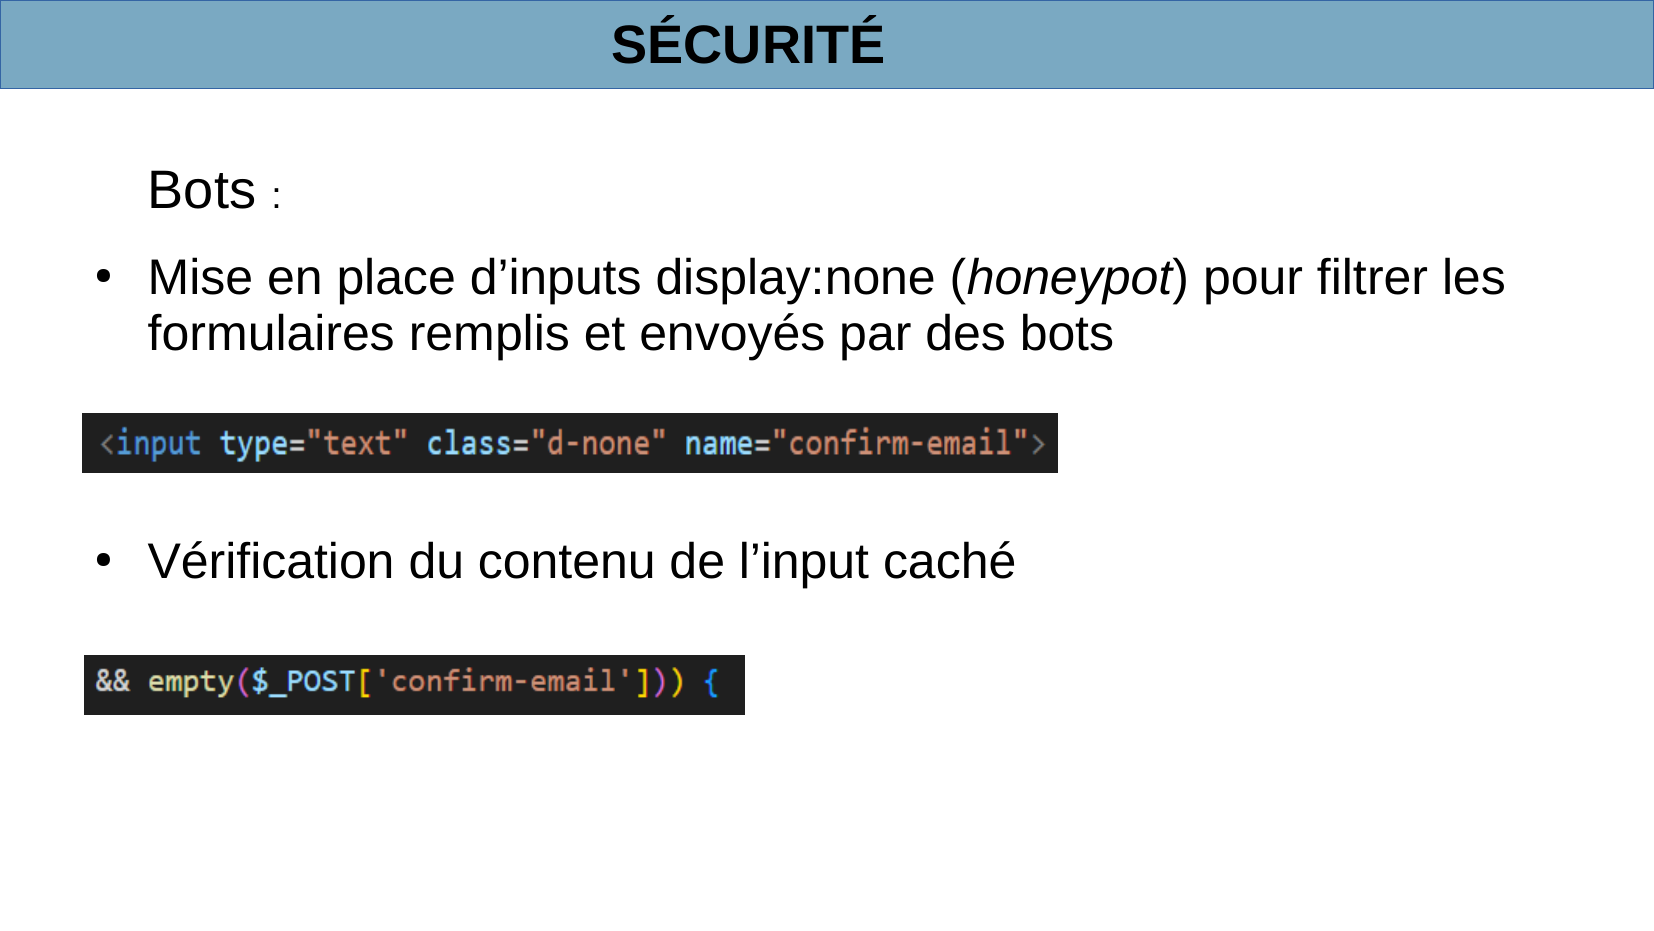

SÉCURITÉ
# Bots :
Mise en place d’inputs display:none (honeypot) pour filtrer les formulaires remplis et envoyés par des bots
Vérification du contenu de l’input caché